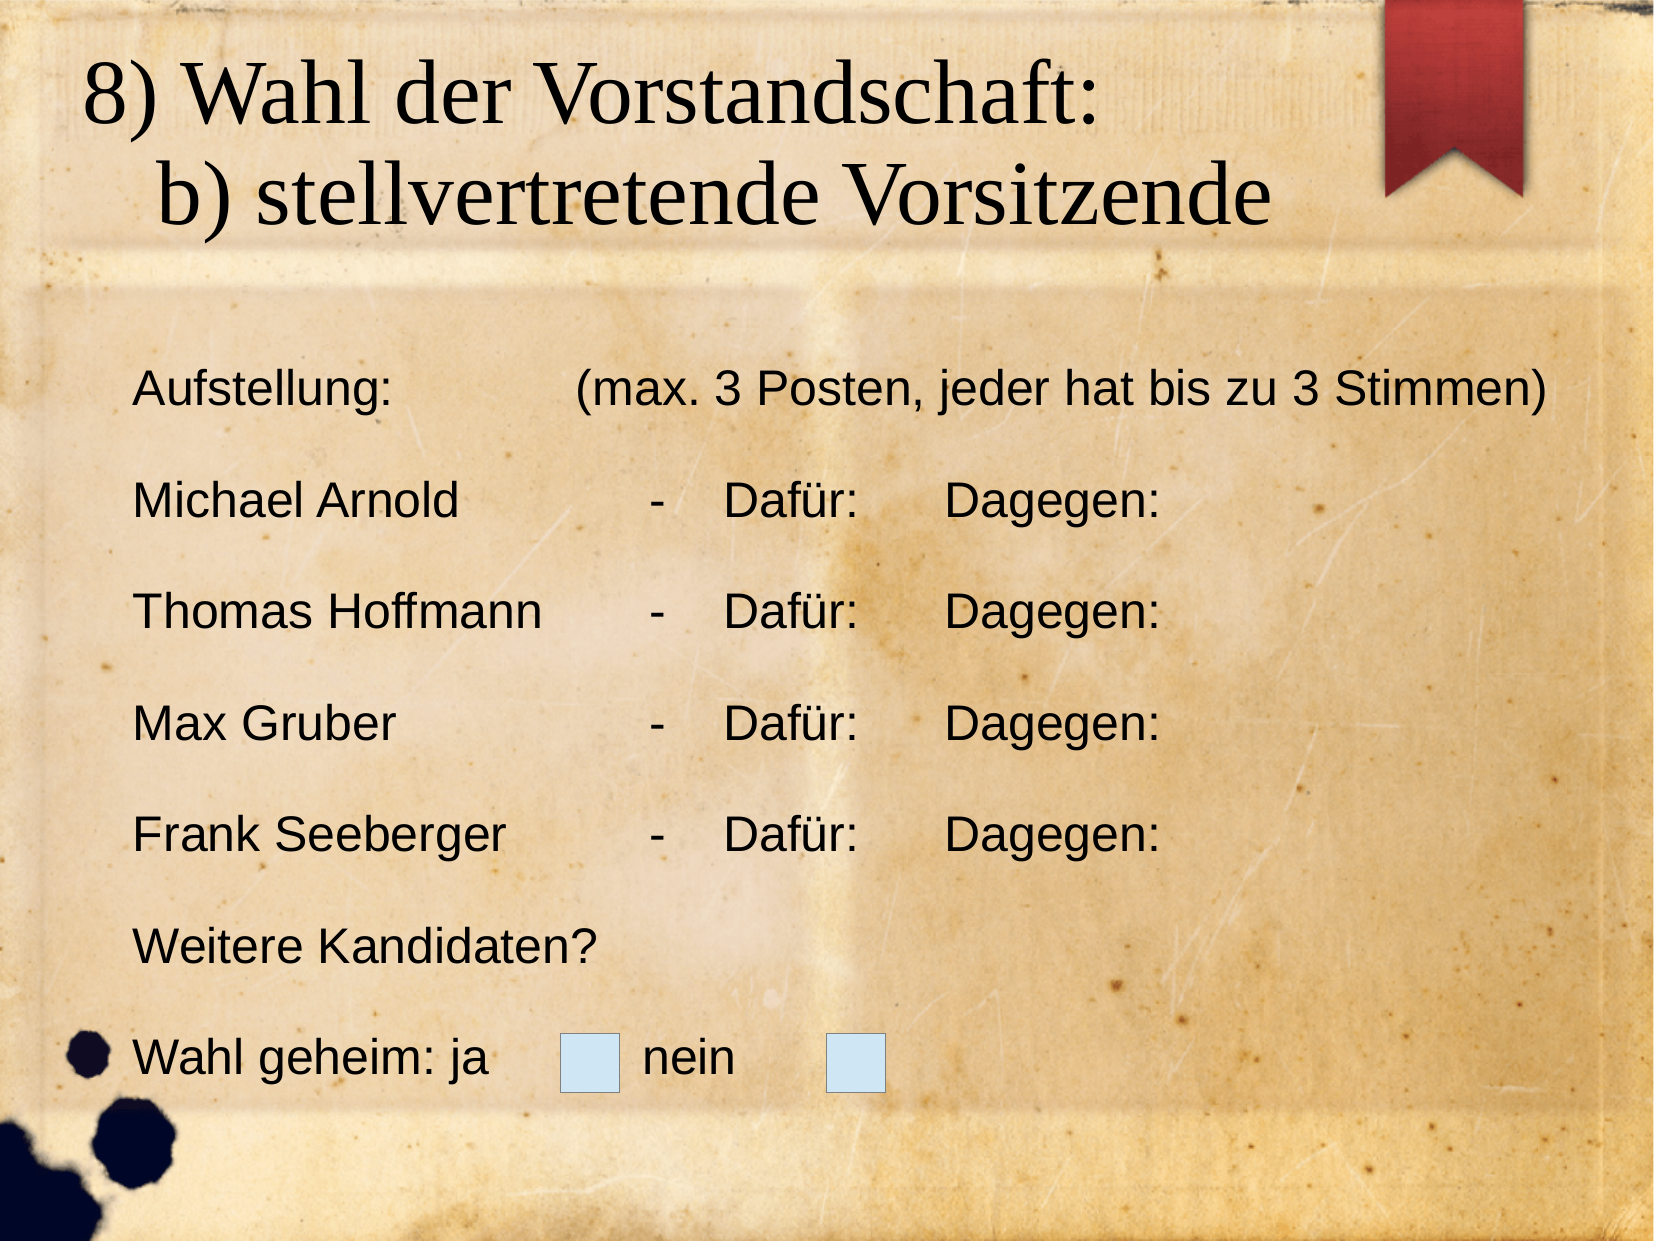

# 8) Wahl der Vorstandschaft: b) stellvertretende Vorsitzende
Aufstellung:			(max. 3 Posten, jeder hat bis zu 3 Stimmen)
Michael Arnold			-	Dafür:		Dagegen:
Thomas Hoffmann		-	Dafür:		Dagegen:
Max Gruber				-	Dafür:		Dagegen:
Frank Seeberger		-	Dafür:		Dagegen:
Weitere Kandidaten?
Wahl geheim: ja nein